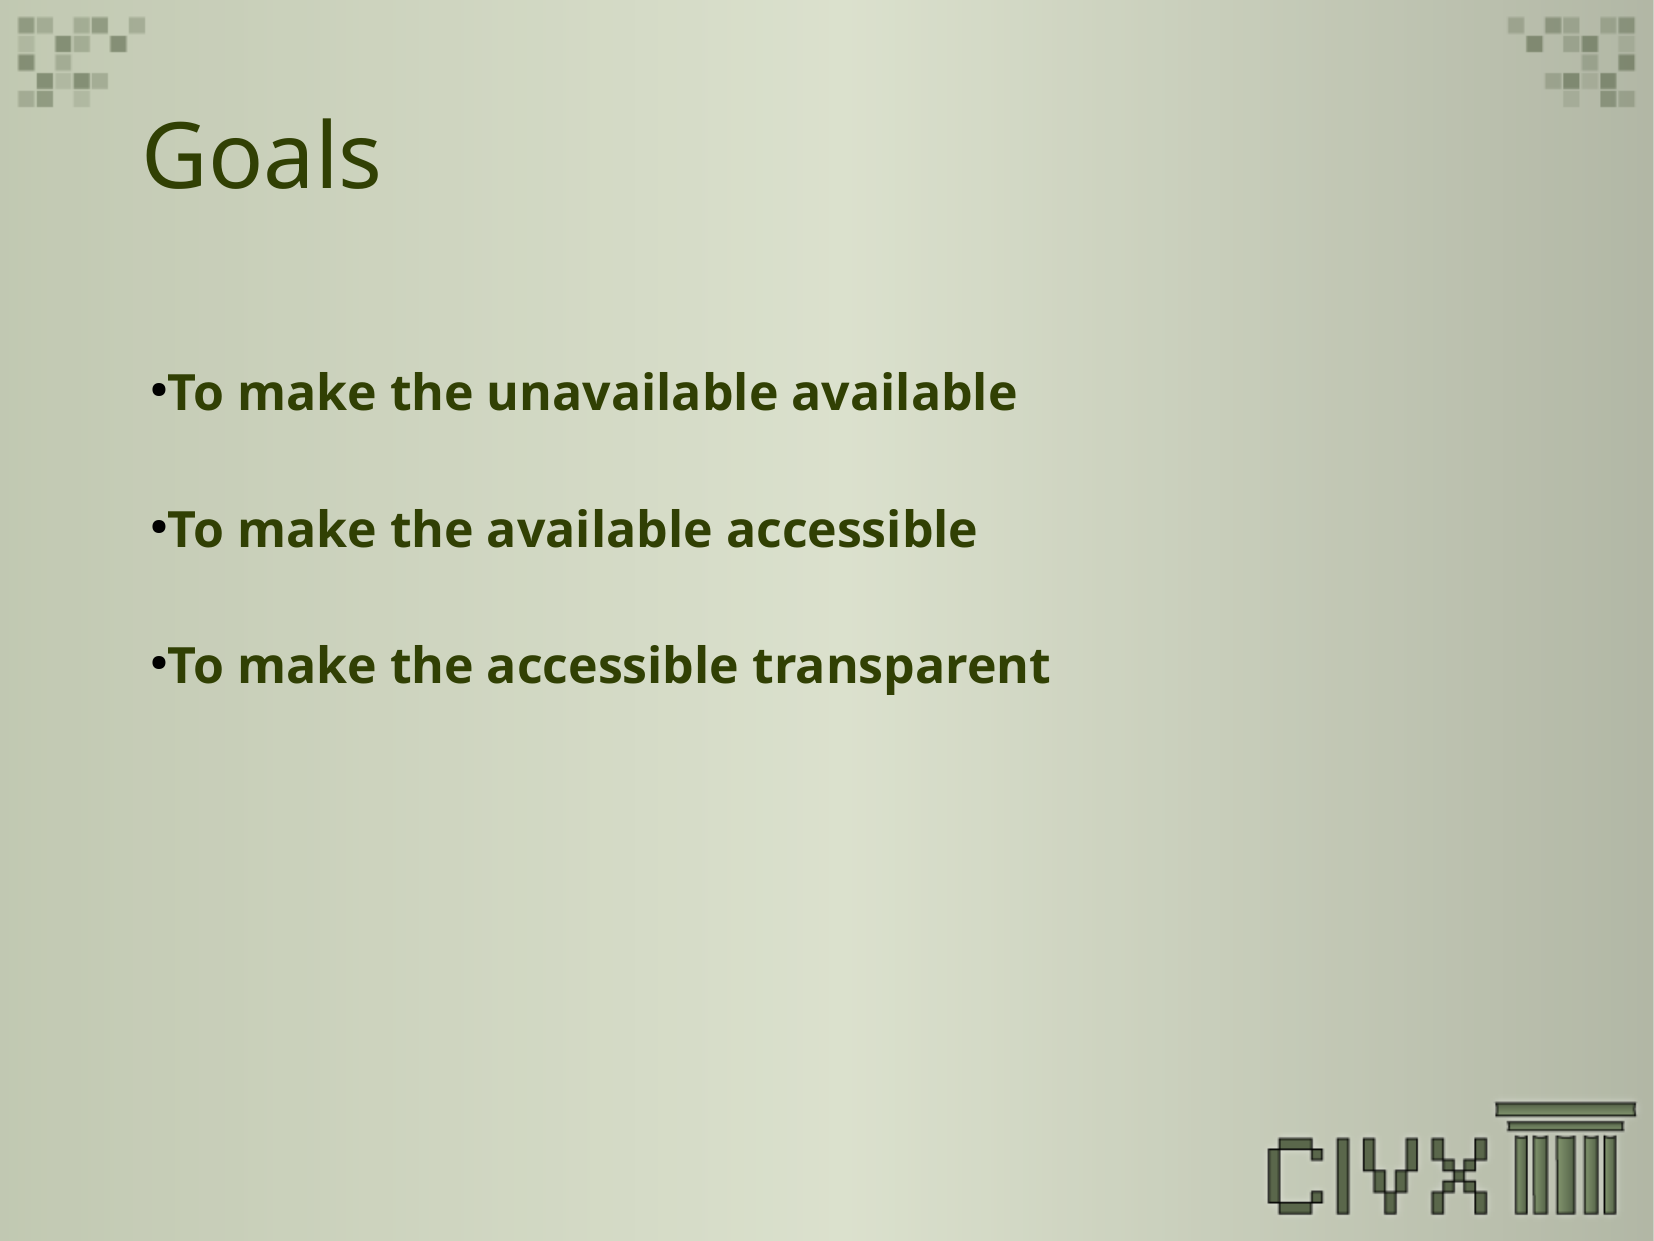

# Goals
To make the unavailable available
To make the available accessible
To make the accessible transparent